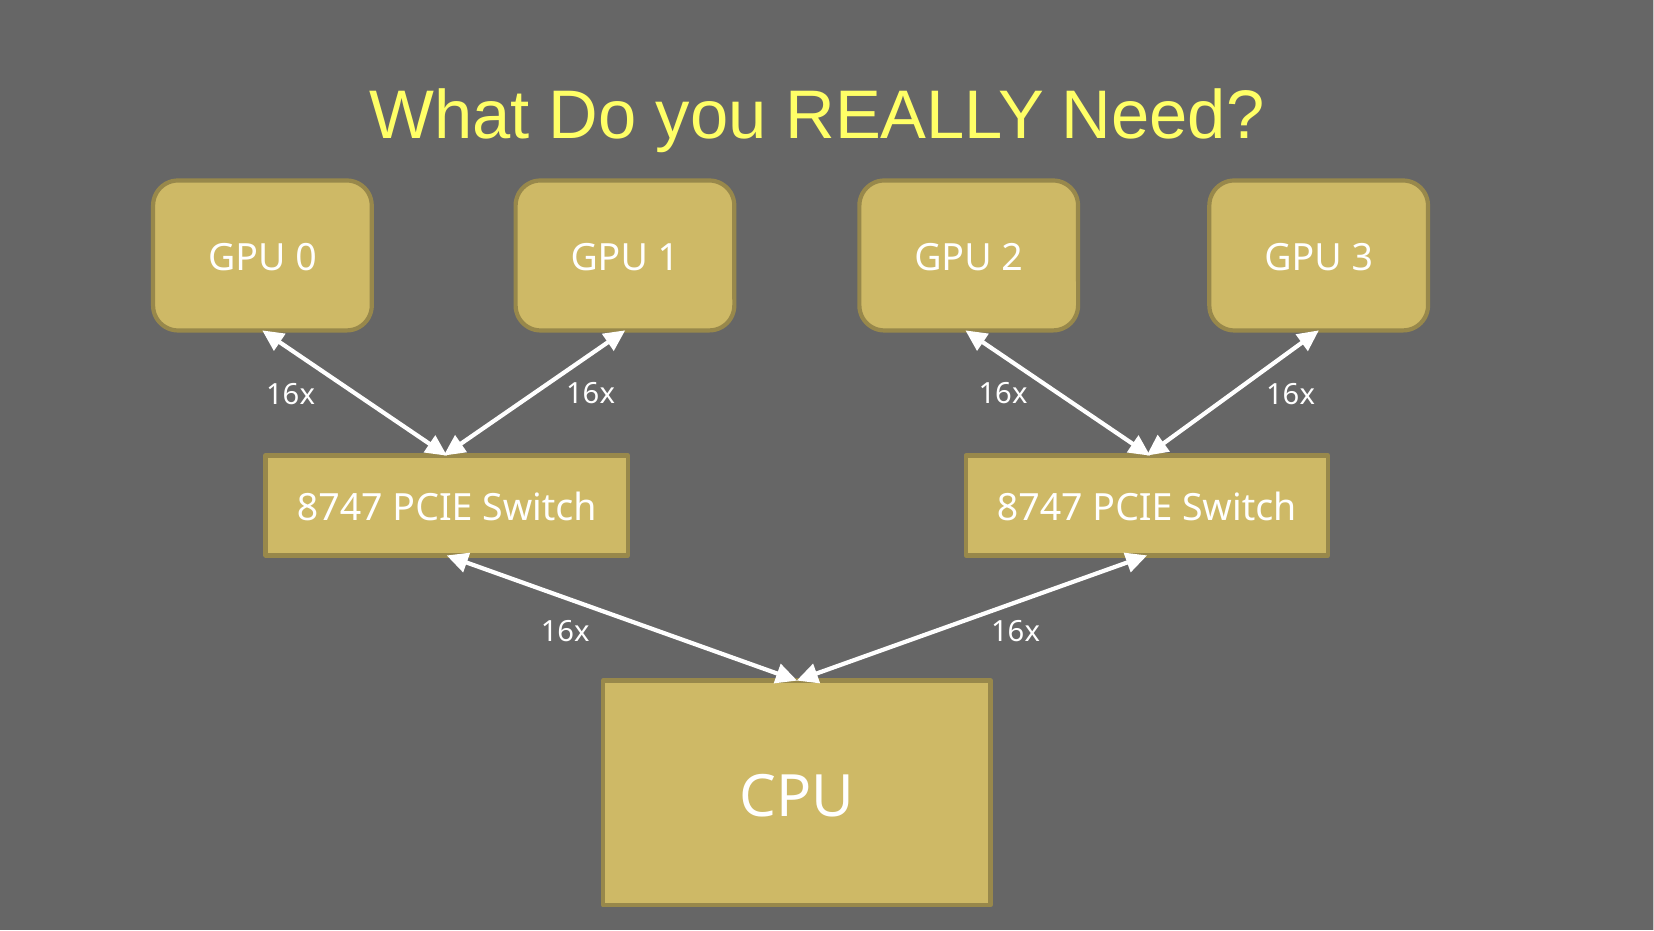

# What Do you REALLY Need?
GPU 0
GPU 1
GPU 2
GPU 3
16x
16x
16x
16x
8747 PCIE Switch
8747 PCIE Switch
16x
16x
CPU